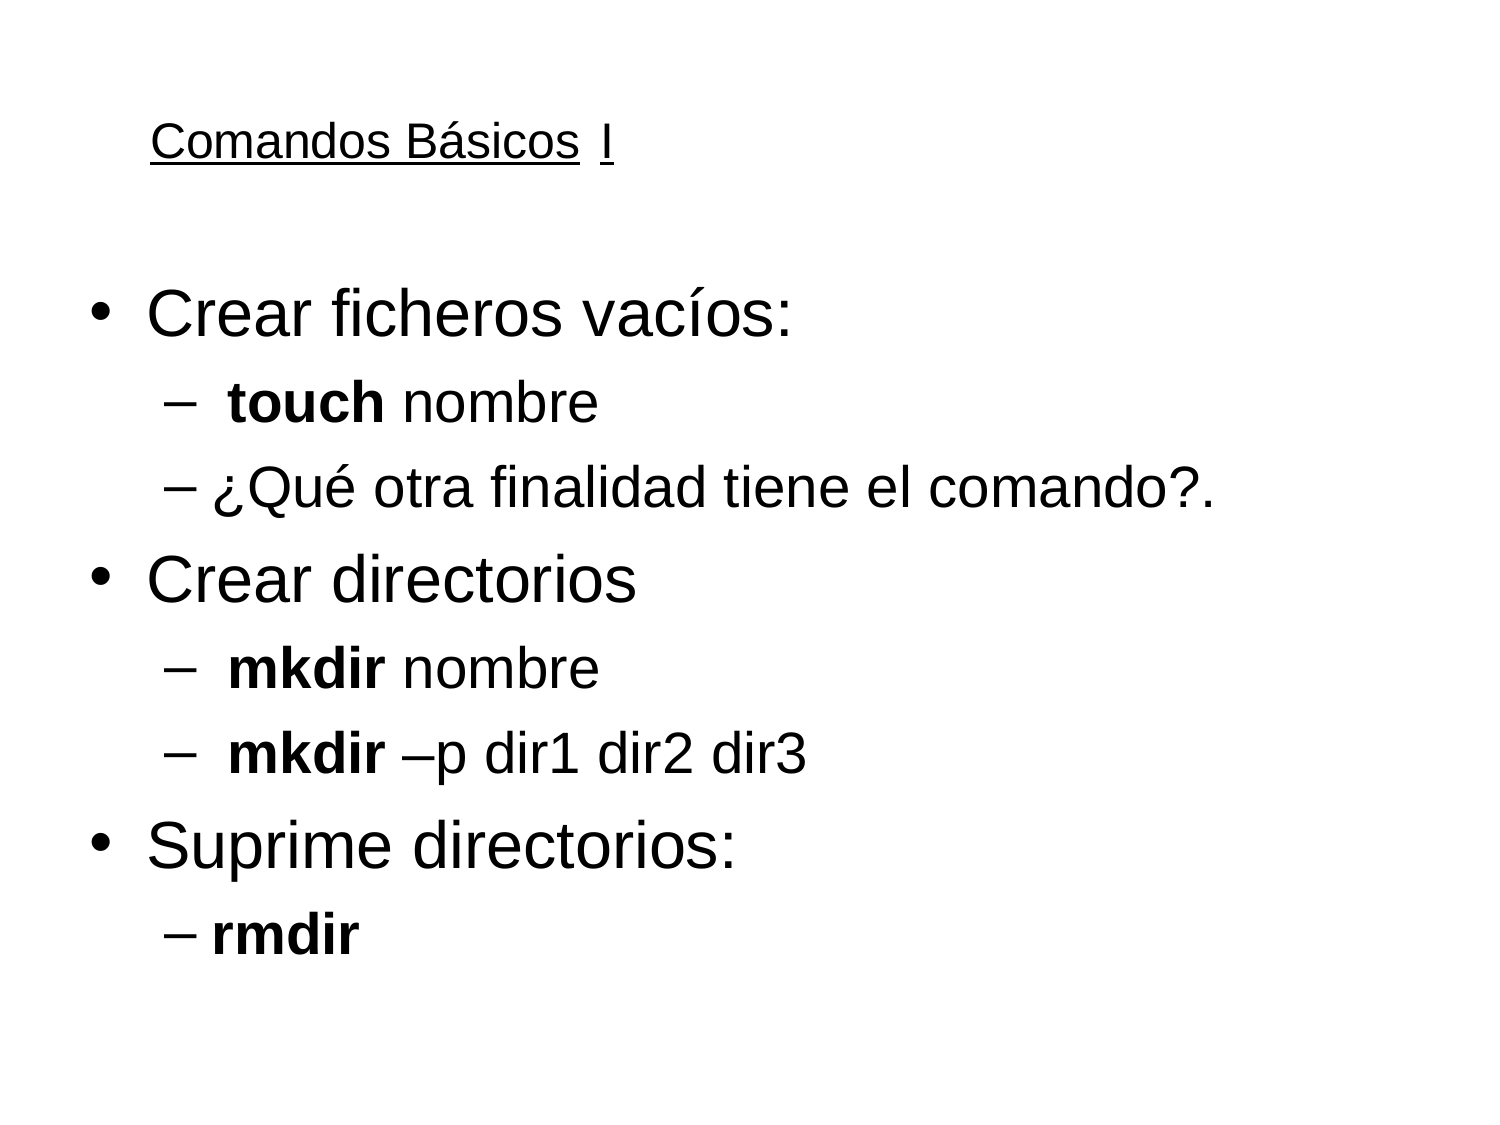

# Comandos Básicos	I
Crear ficheros vacíos:
 touch nombre
¿Qué otra finalidad tiene el comando?.
Crear directorios
 mkdir nombre
 mkdir –p dir1 dir2 dir3
Suprime directorios:
rmdir